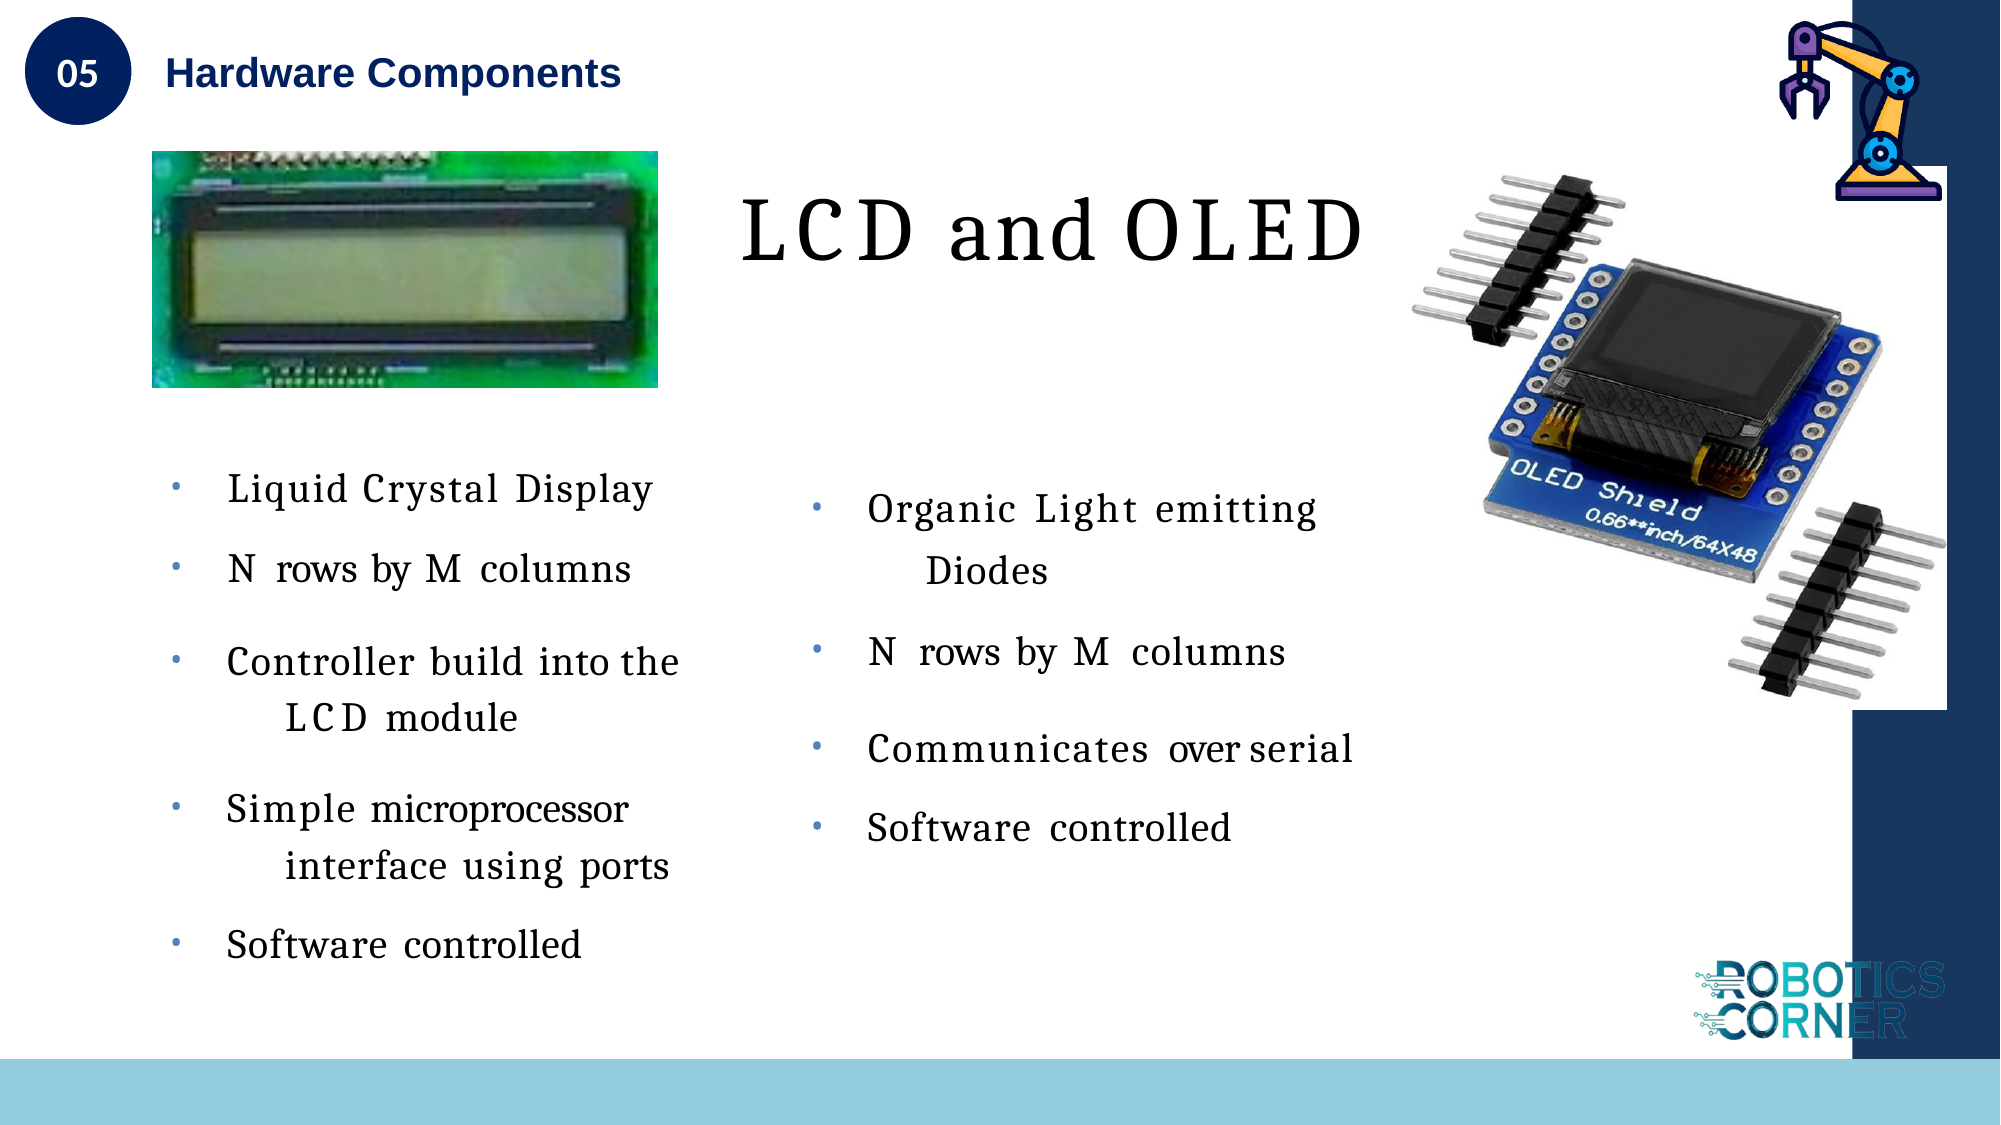

05
Hardware Components
LCD and OLED
Liquid Crystal Display
N rows by M columns
Controller build into the LCD module
Simple microprocessor interface using ports
Software controlled
Organic Light emitting Diodes
N rows by M columns
Communicates over serial
Software controlled